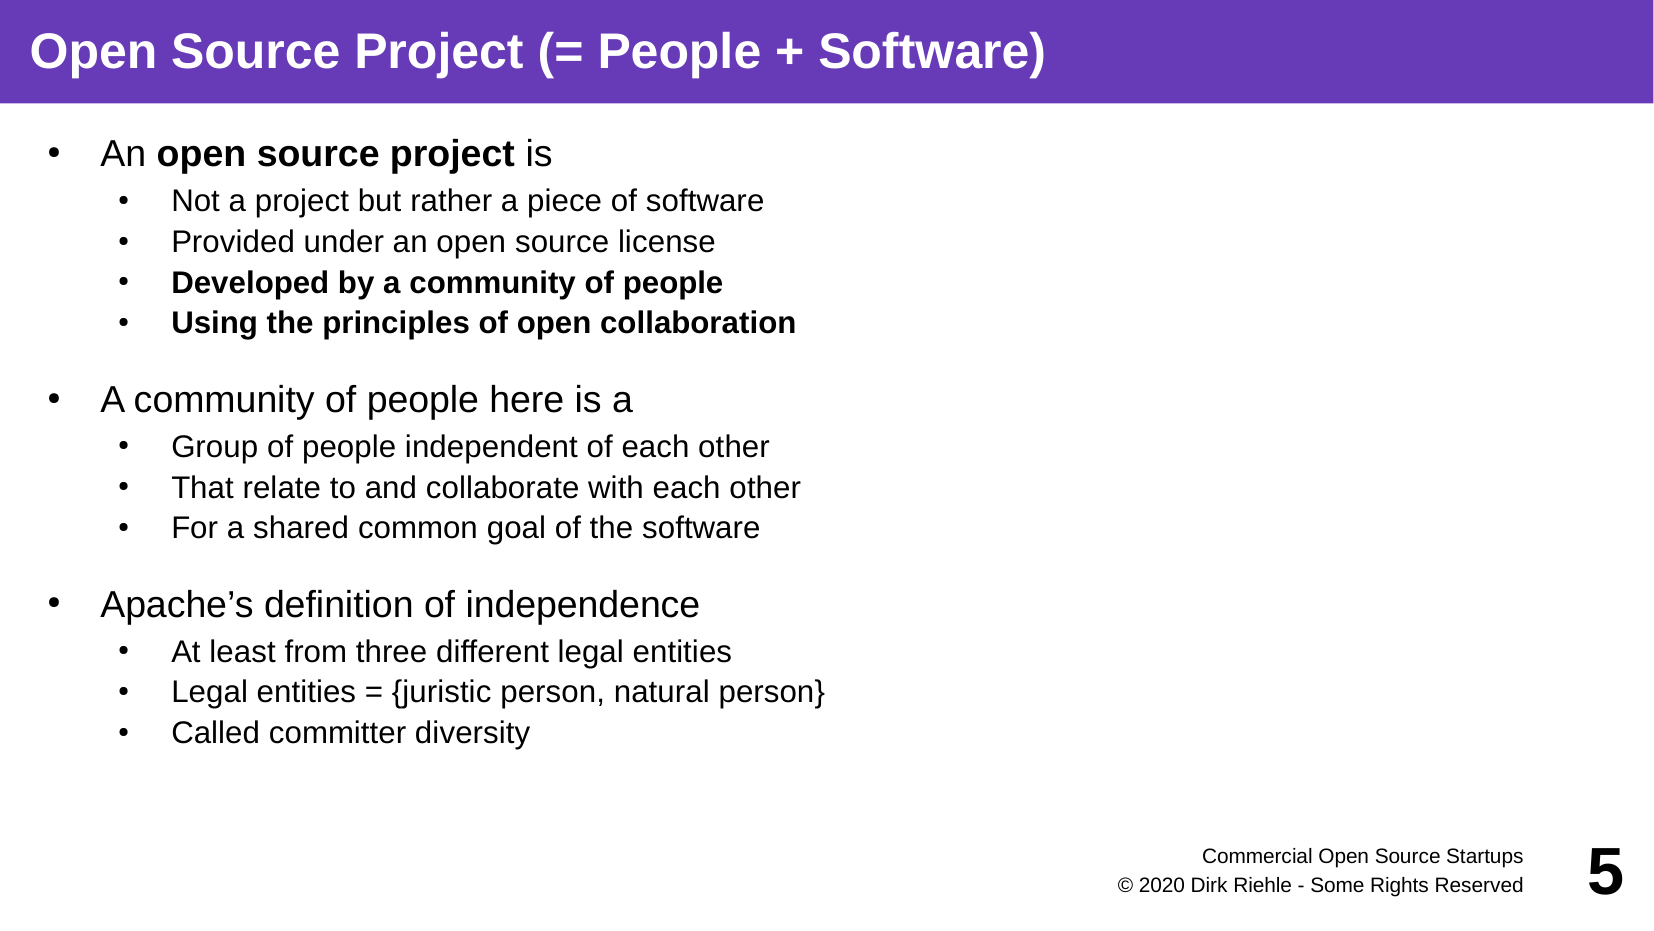

# Open Source Project (= People + Software)
An open source project is
Not a project but rather a piece of software
Provided under an open source license
Developed by a community of people
Using the principles of open collaboration
A community of people here is a
Group of people independent of each other
That relate to and collaborate with each other
For a shared common goal of the software
Apache’s definition of independence
At least from three different legal entities
Legal entities = {juristic person, natural person}
Called committer diversity
Commercial Open Source Startups
5
© 2020 Dirk Riehle - Some Rights Reserved